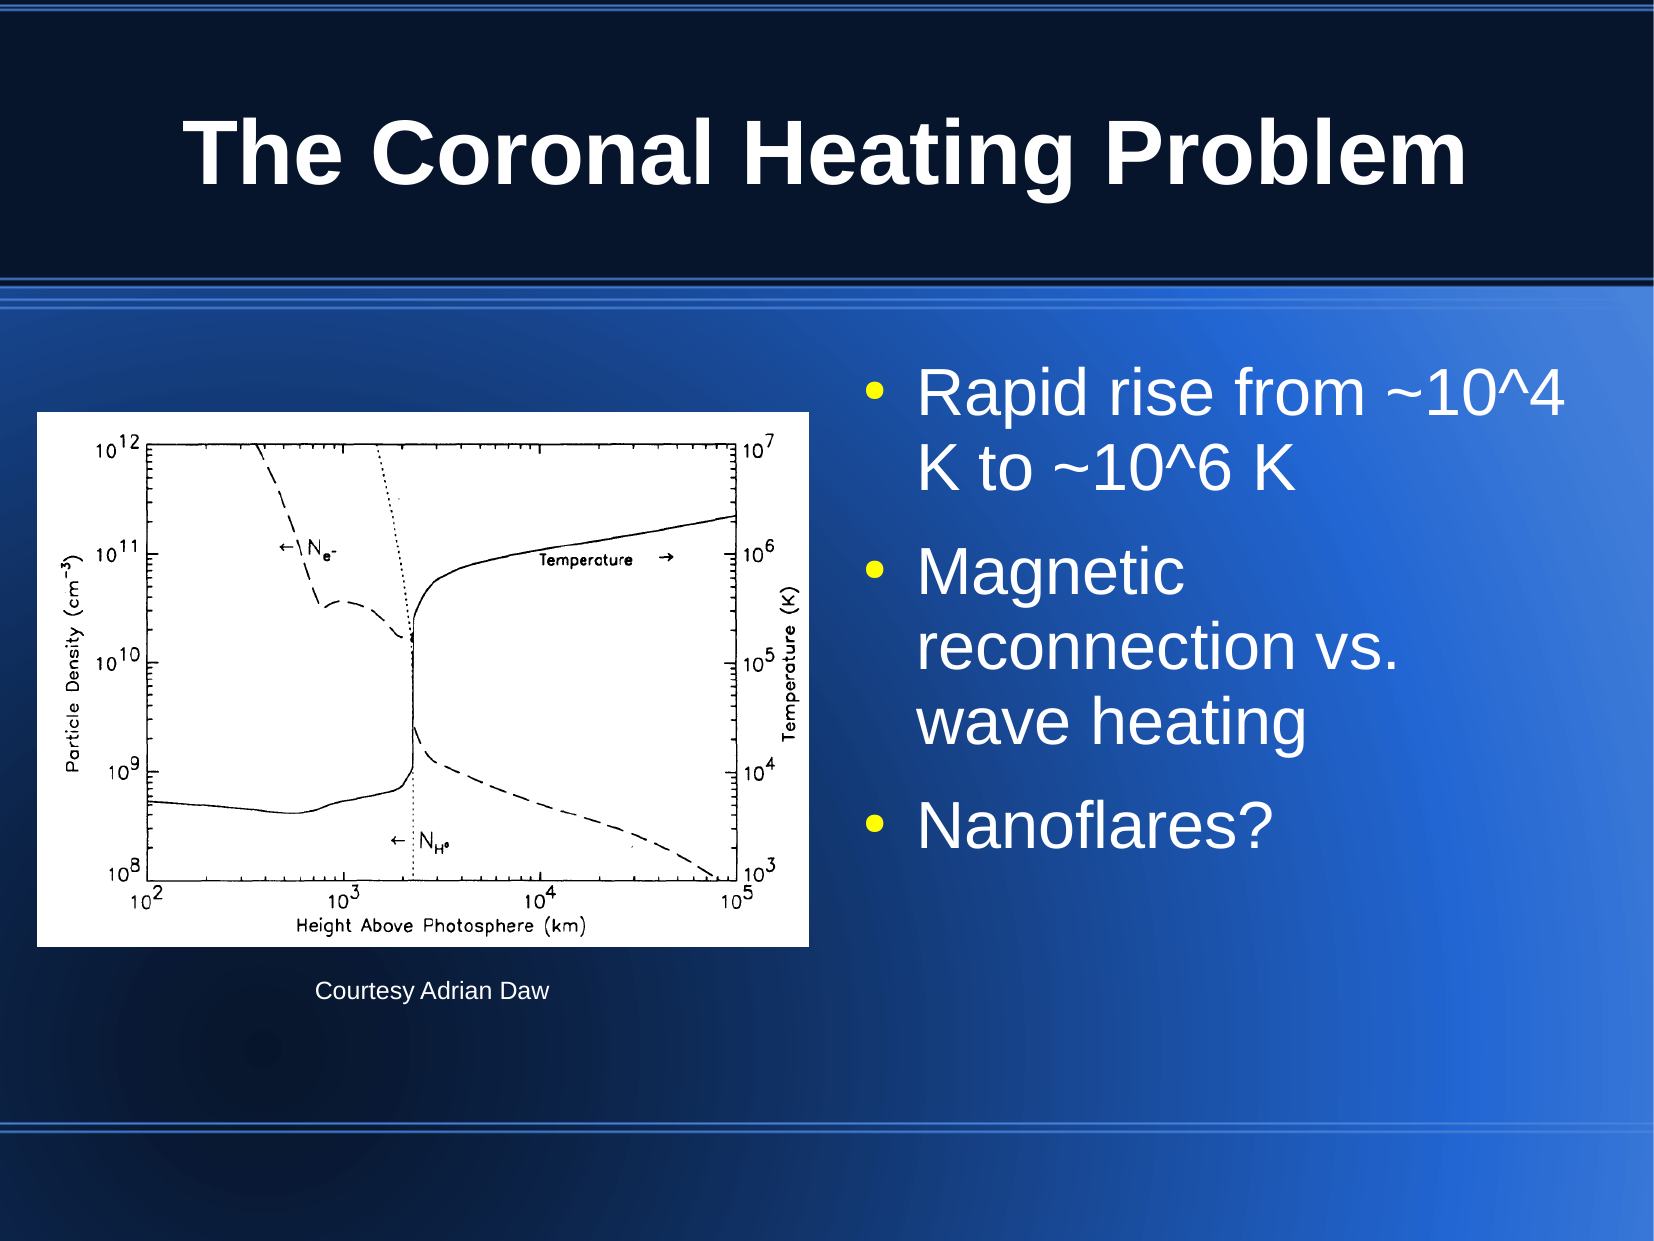

# The Coronal Heating Problem
Rapid rise from ~10^4 K to ~10^6 K
Magnetic reconnection vs. wave heating
Nanoflares?
Courtesy Adrian Daw